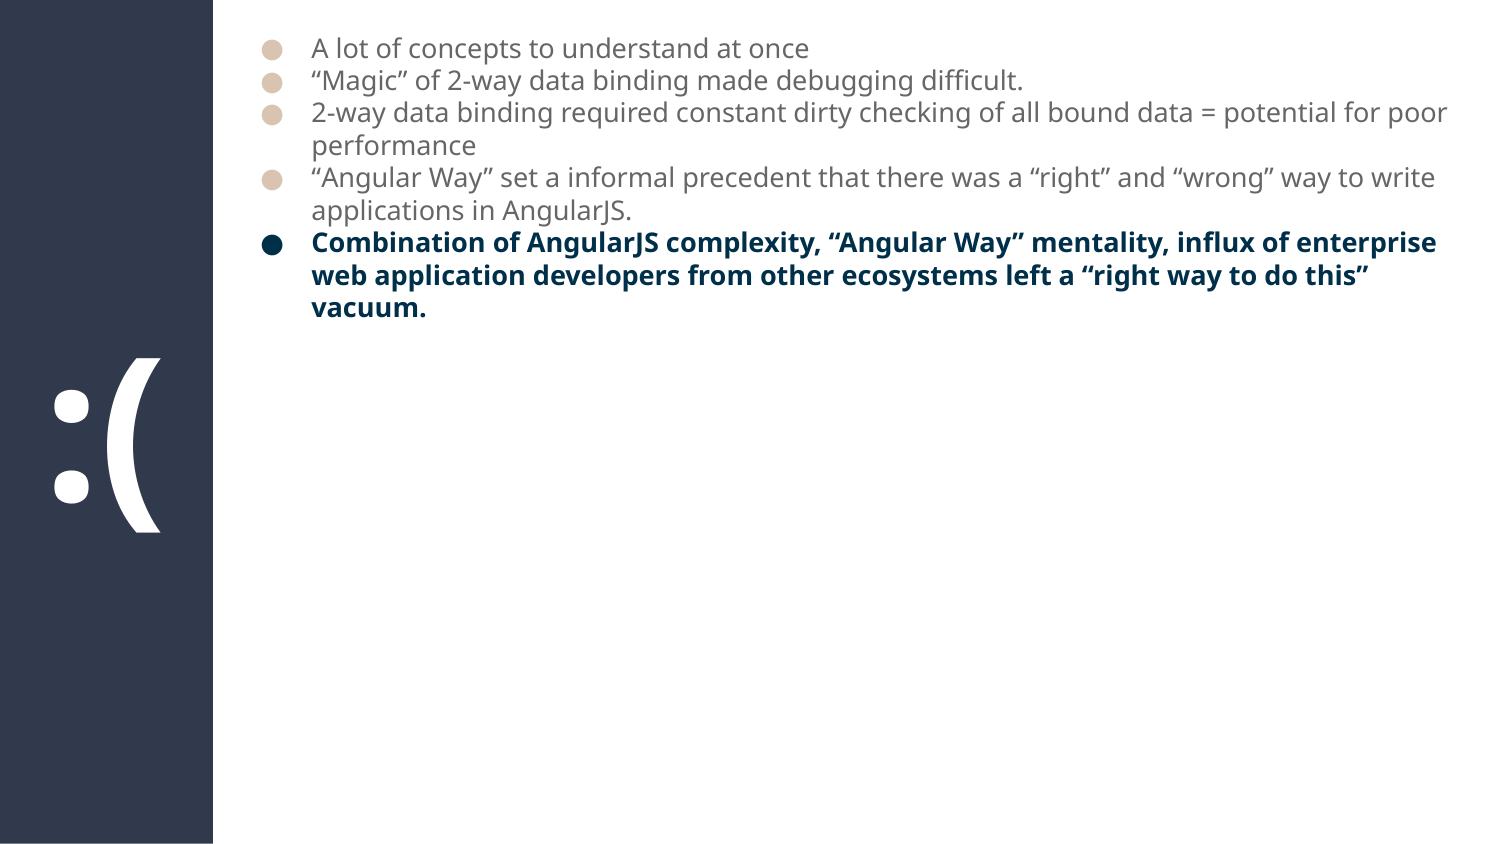

# :(
A lot of concepts to understand at once
“Magic” of 2-way data binding made debugging difficult.
2-way data binding required constant dirty checking of all bound data = potential for poor performance
“Angular Way” set a informal precedent that there was a “right” and “wrong” way to write applications in AngularJS.
Combination of AngularJS complexity, “Angular Way” mentality, influx of enterprise web application developers from other ecosystems left a “right way to do this” vacuum.